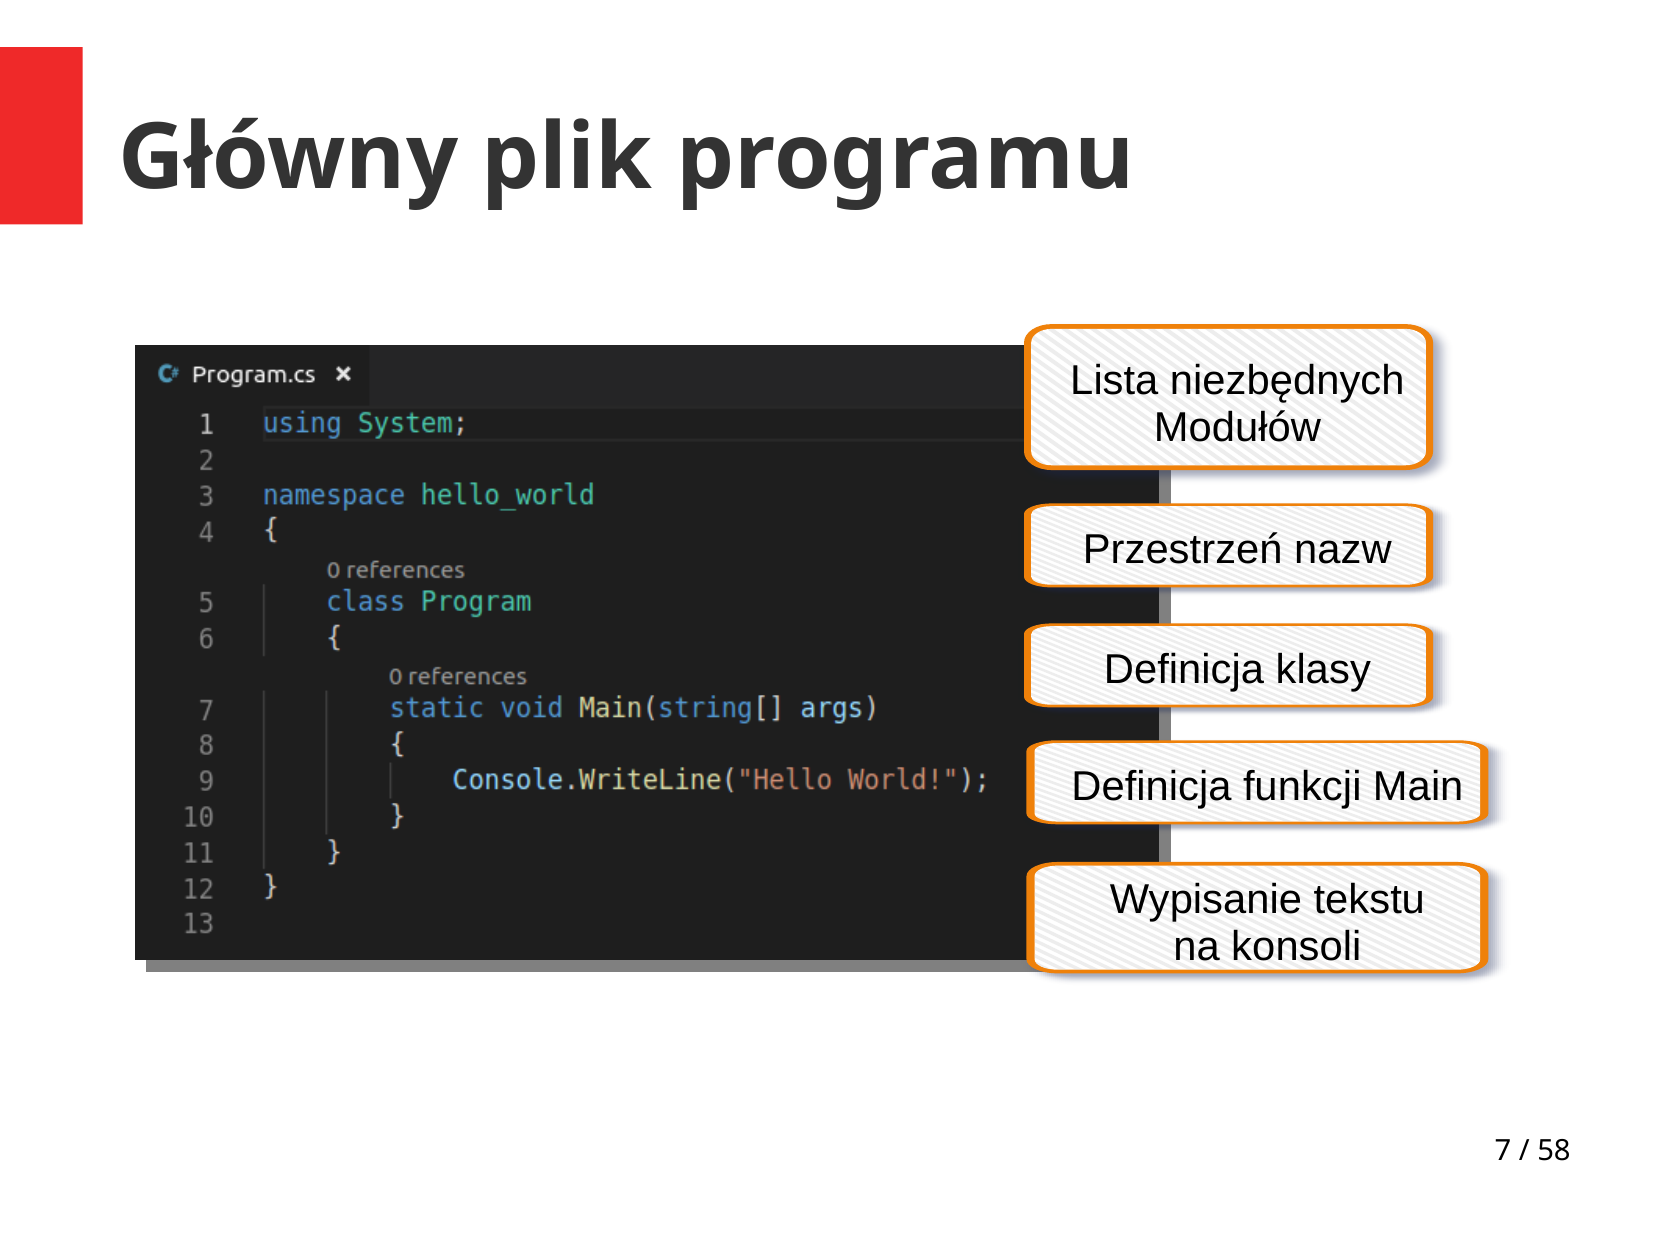

# Główny plik programu
Lista niezbędnych
Modułów
Przestrzeń nazw
Definicja klasy
Definicja funkcji Main
Wypisanie tekstu
na konsoli
7